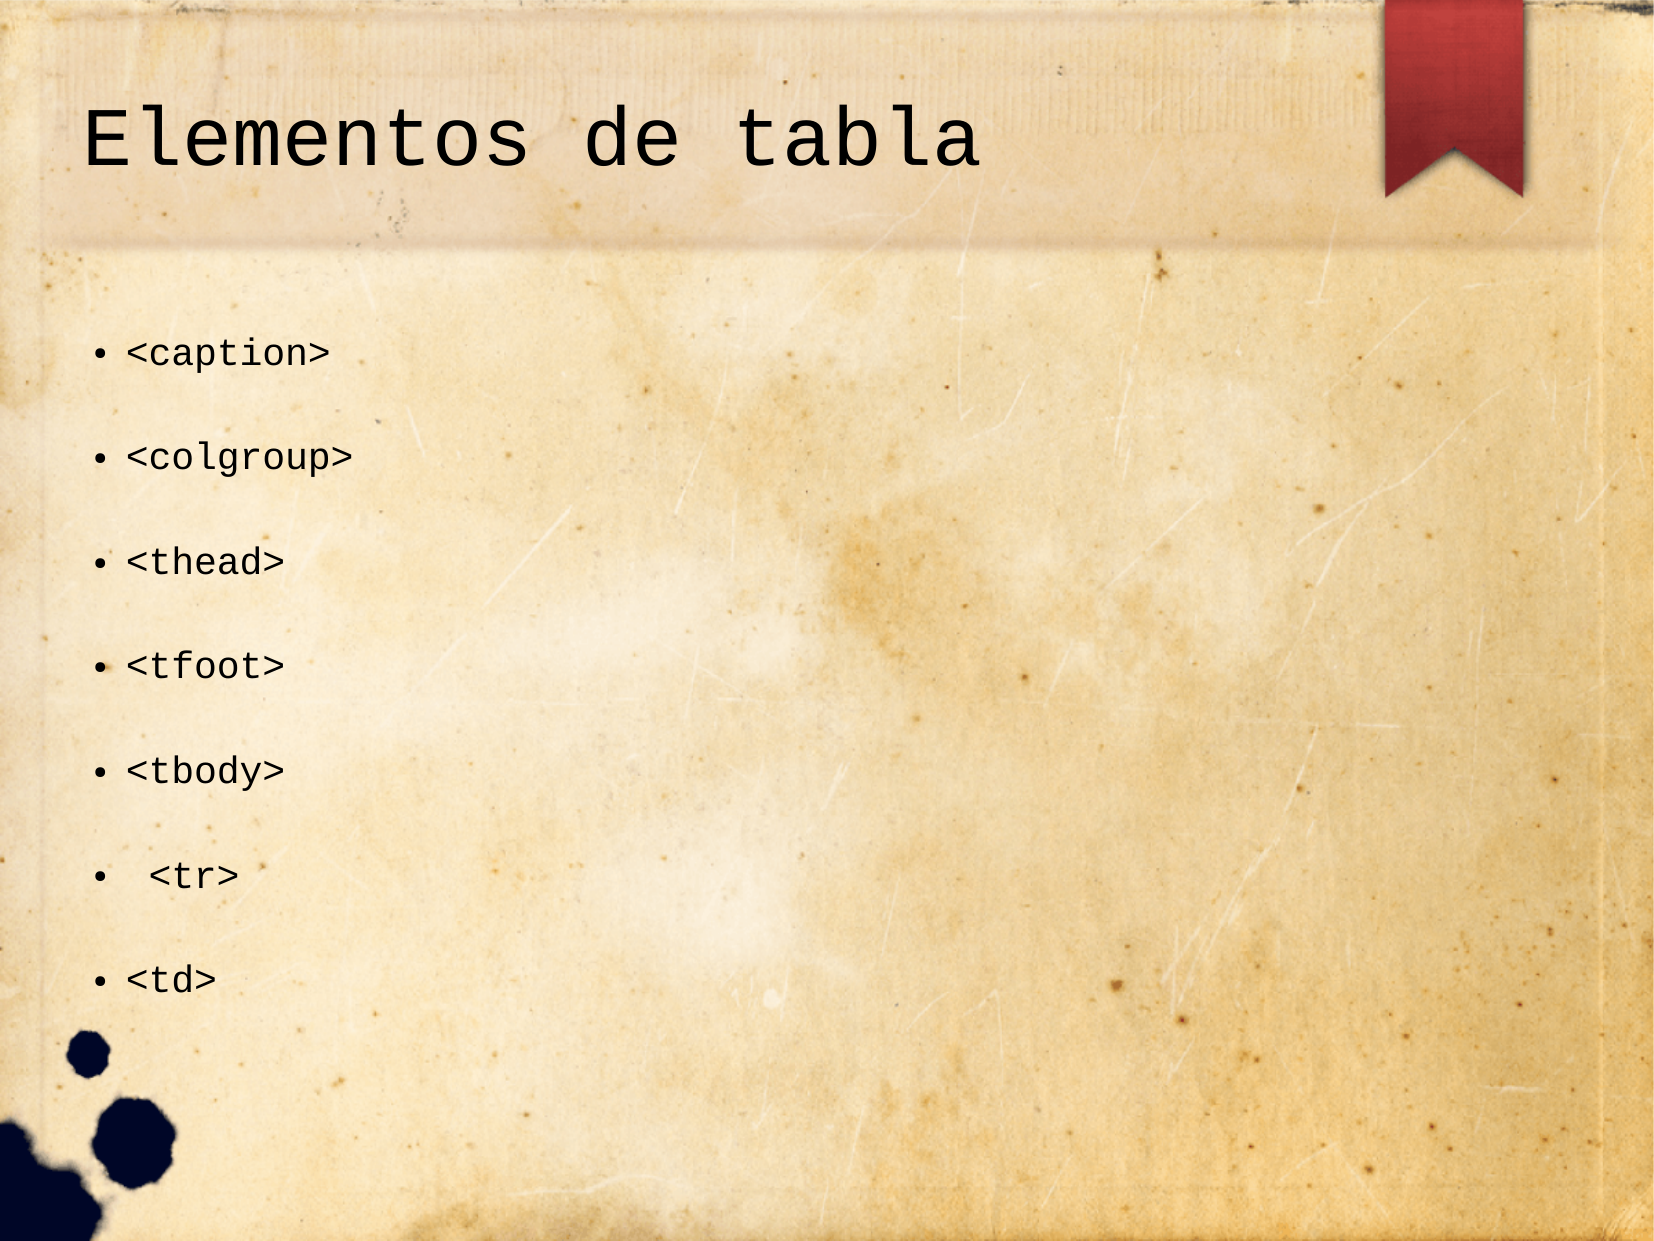

# Elementos de tabla
<caption>
<colgroup>
<thead>
<tfoot>
<tbody>
 <tr>
<td>